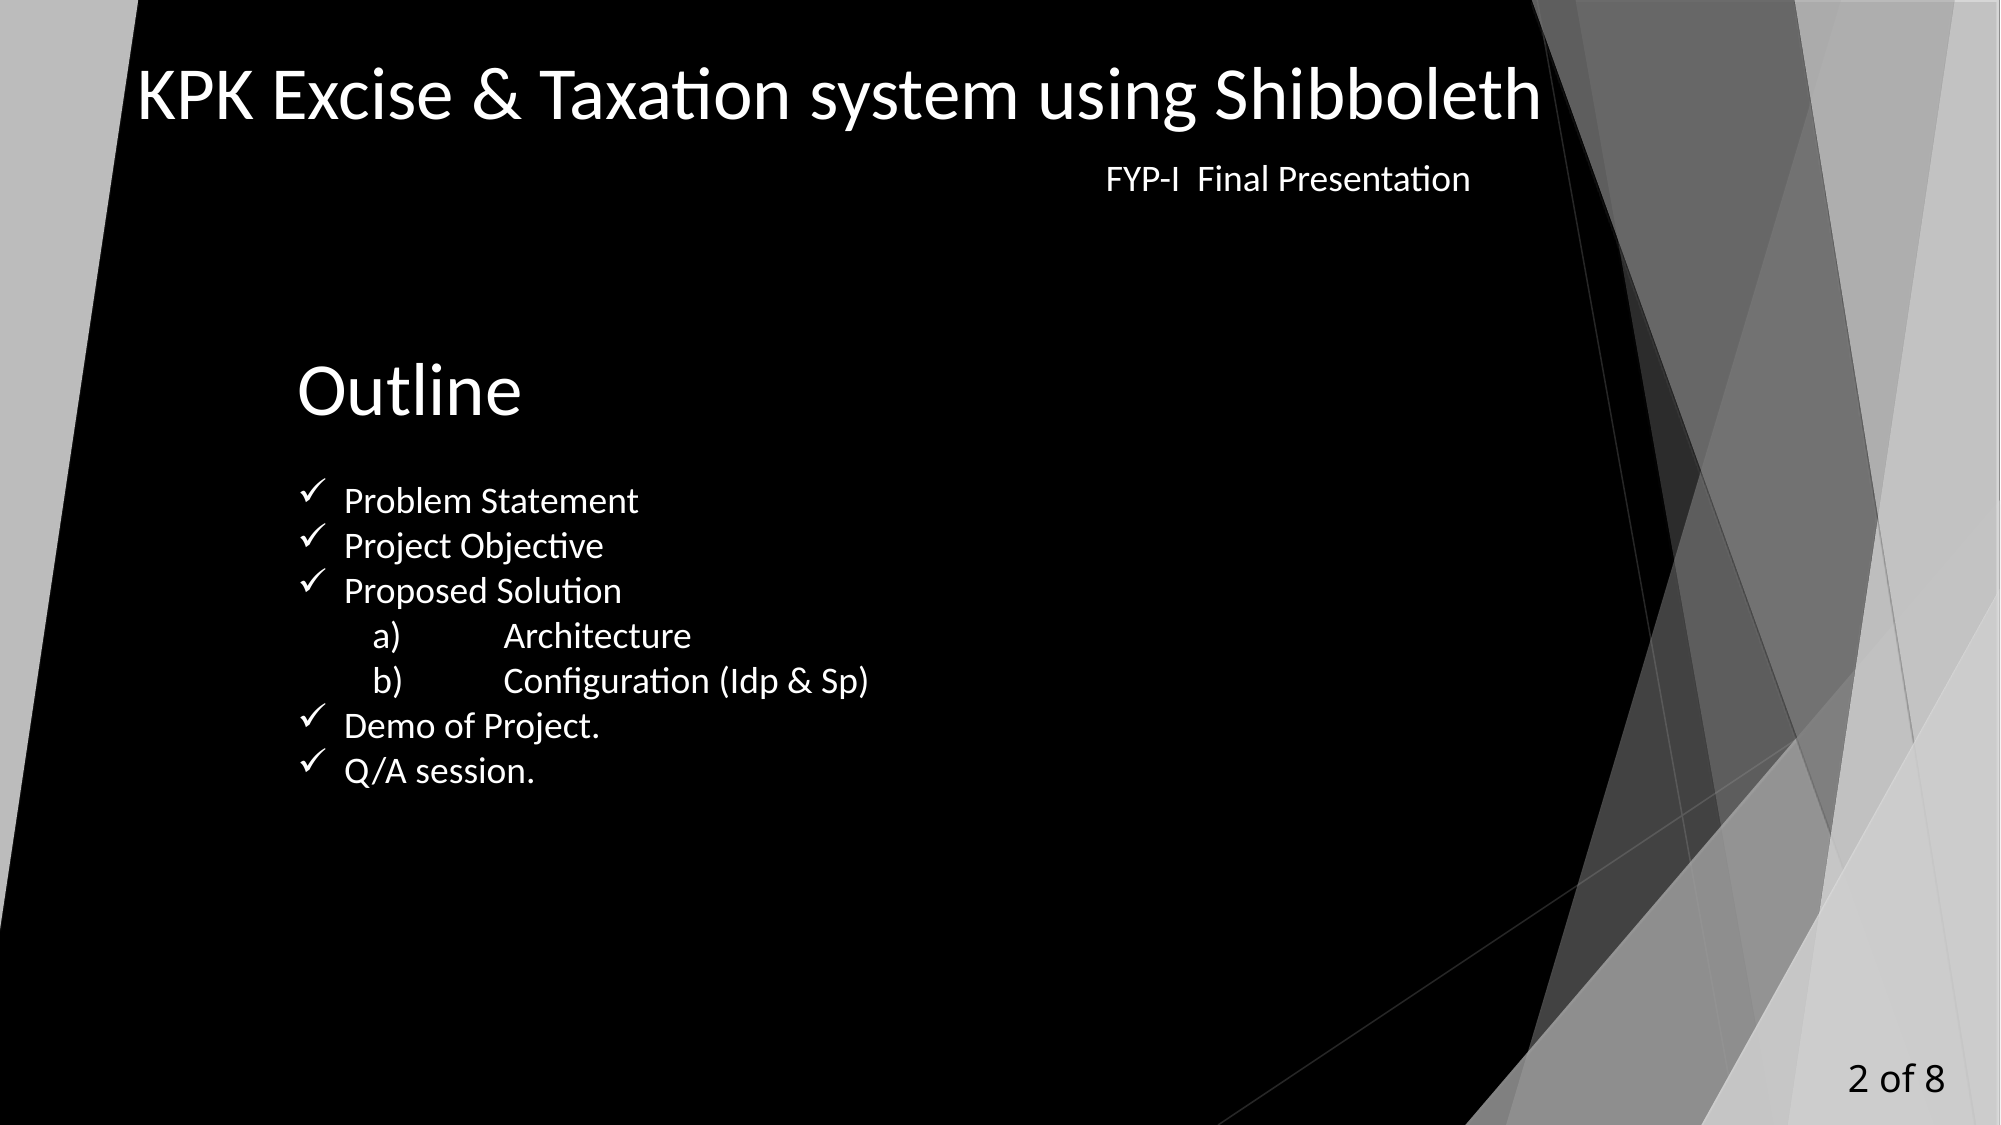

KPK Excise & Taxation system using Shibboleth
FYP-I Final Presentation
Outline
Problem Statement
Project Objective
Proposed Solution
	Architecture
	Configuration (Idp & Sp)
Demo of Project.
Q/A session.
 2 of 8